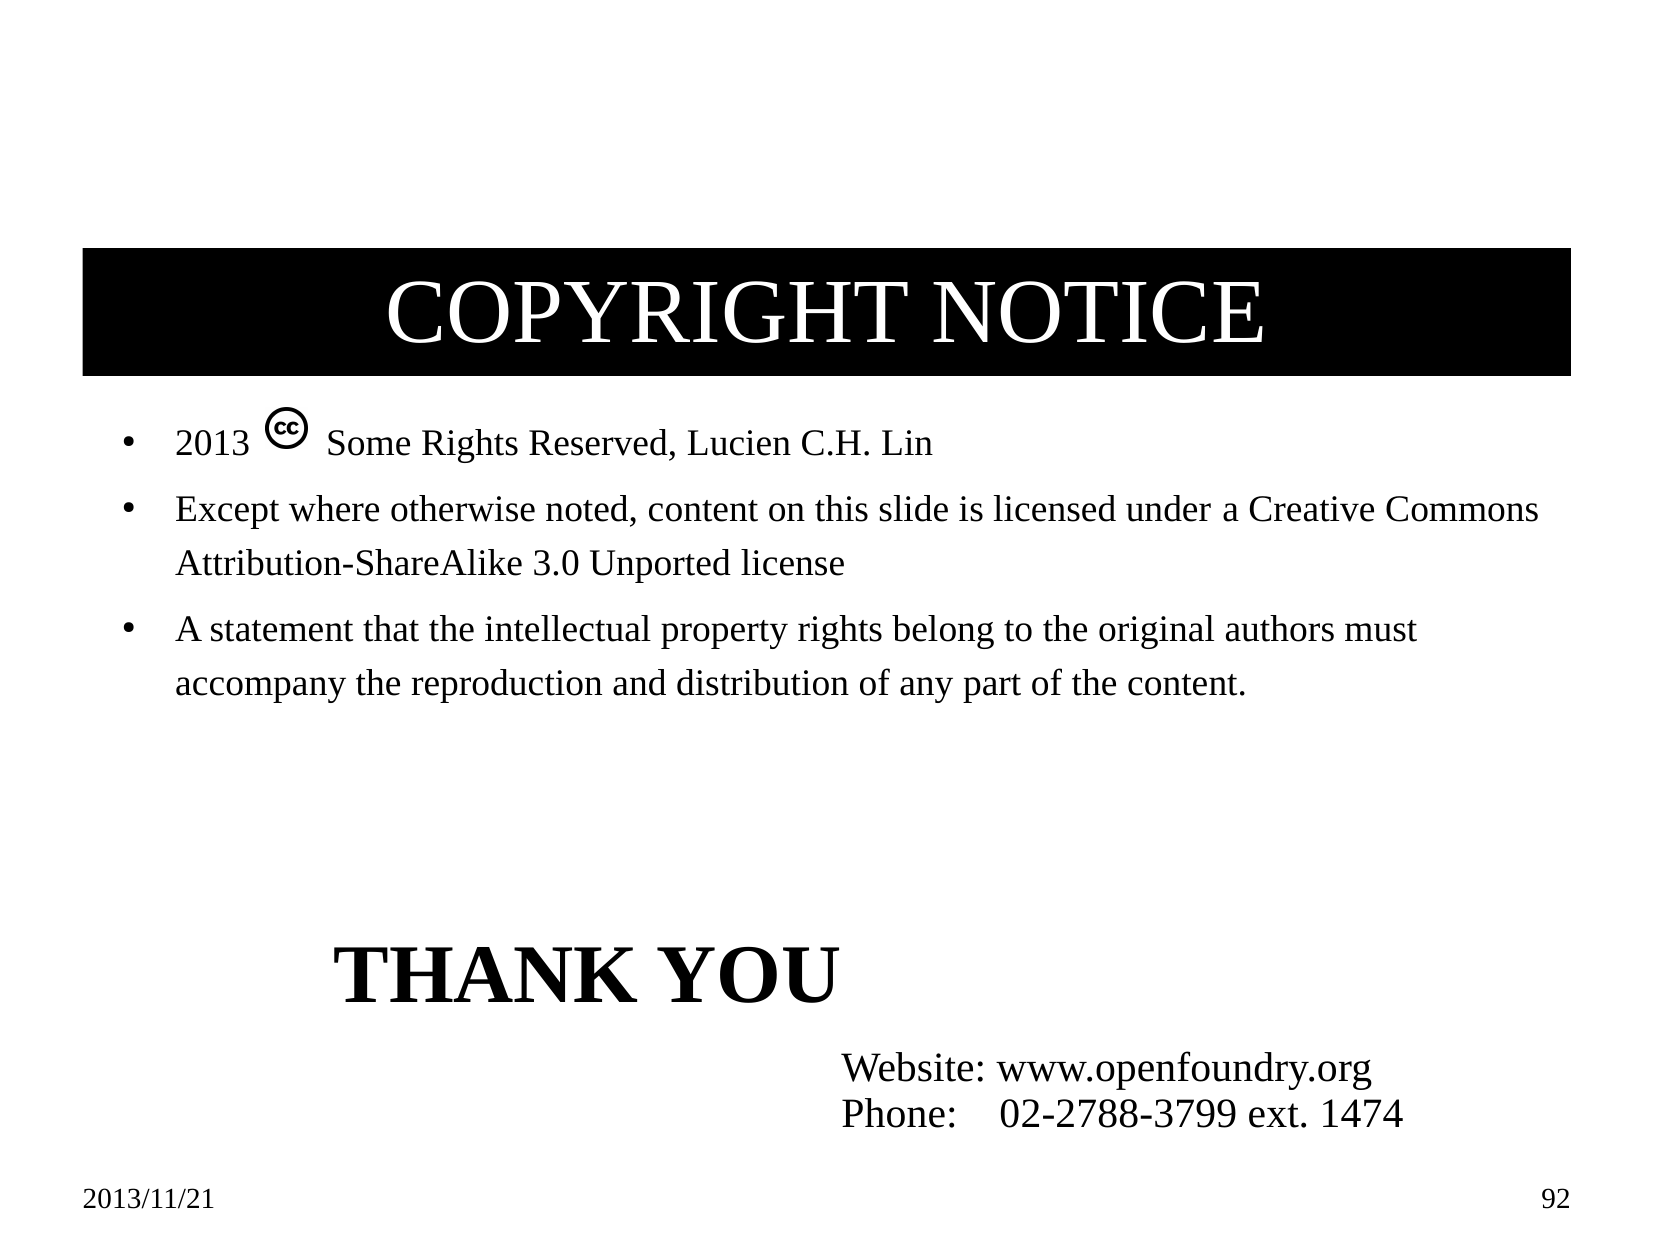

# COPYRIGHT NOTICE
2013 Some Rights Reserved, Lucien C.H. Lin
Except where otherwise noted, content on this slide is licensed under a Creative Commons Attribution-ShareAlike 3.0 Unported license
A statement that the intellectual property rights belong to the original authors must accompany the reproduction and distribution of any part of the content.
THANK YOU
Website: www.openfoundry.org
Phone: 02-2788-3799 ext. 1474
2013/11/21
92